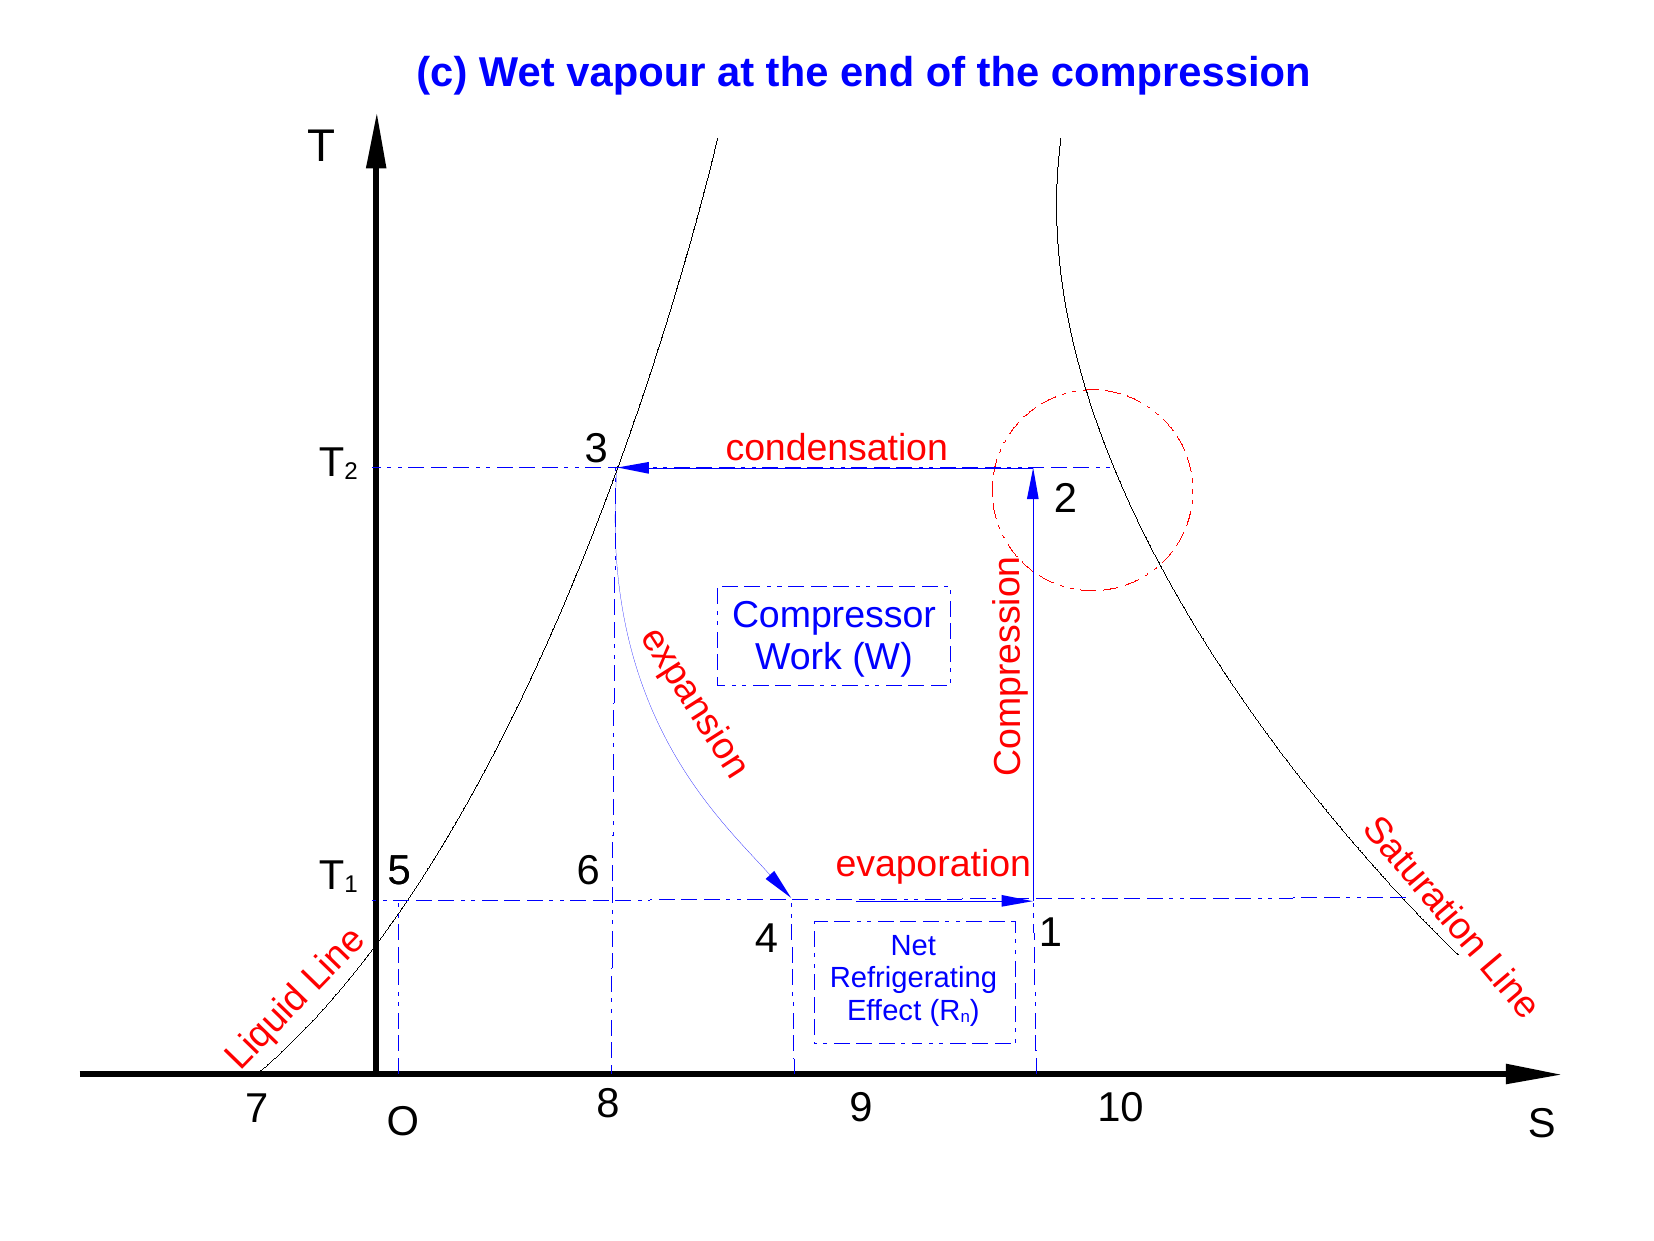

(c) Wet vapour at the end of the compression
T
3
condensation
T2
2
Compressor
Work (W)
Compression
expansion
evaporation
5
5
6
T1
Saturation Line
1
4
Net
Refrigerating
Effect (Rn)
Liquid Line
8
9
10
7
O
S